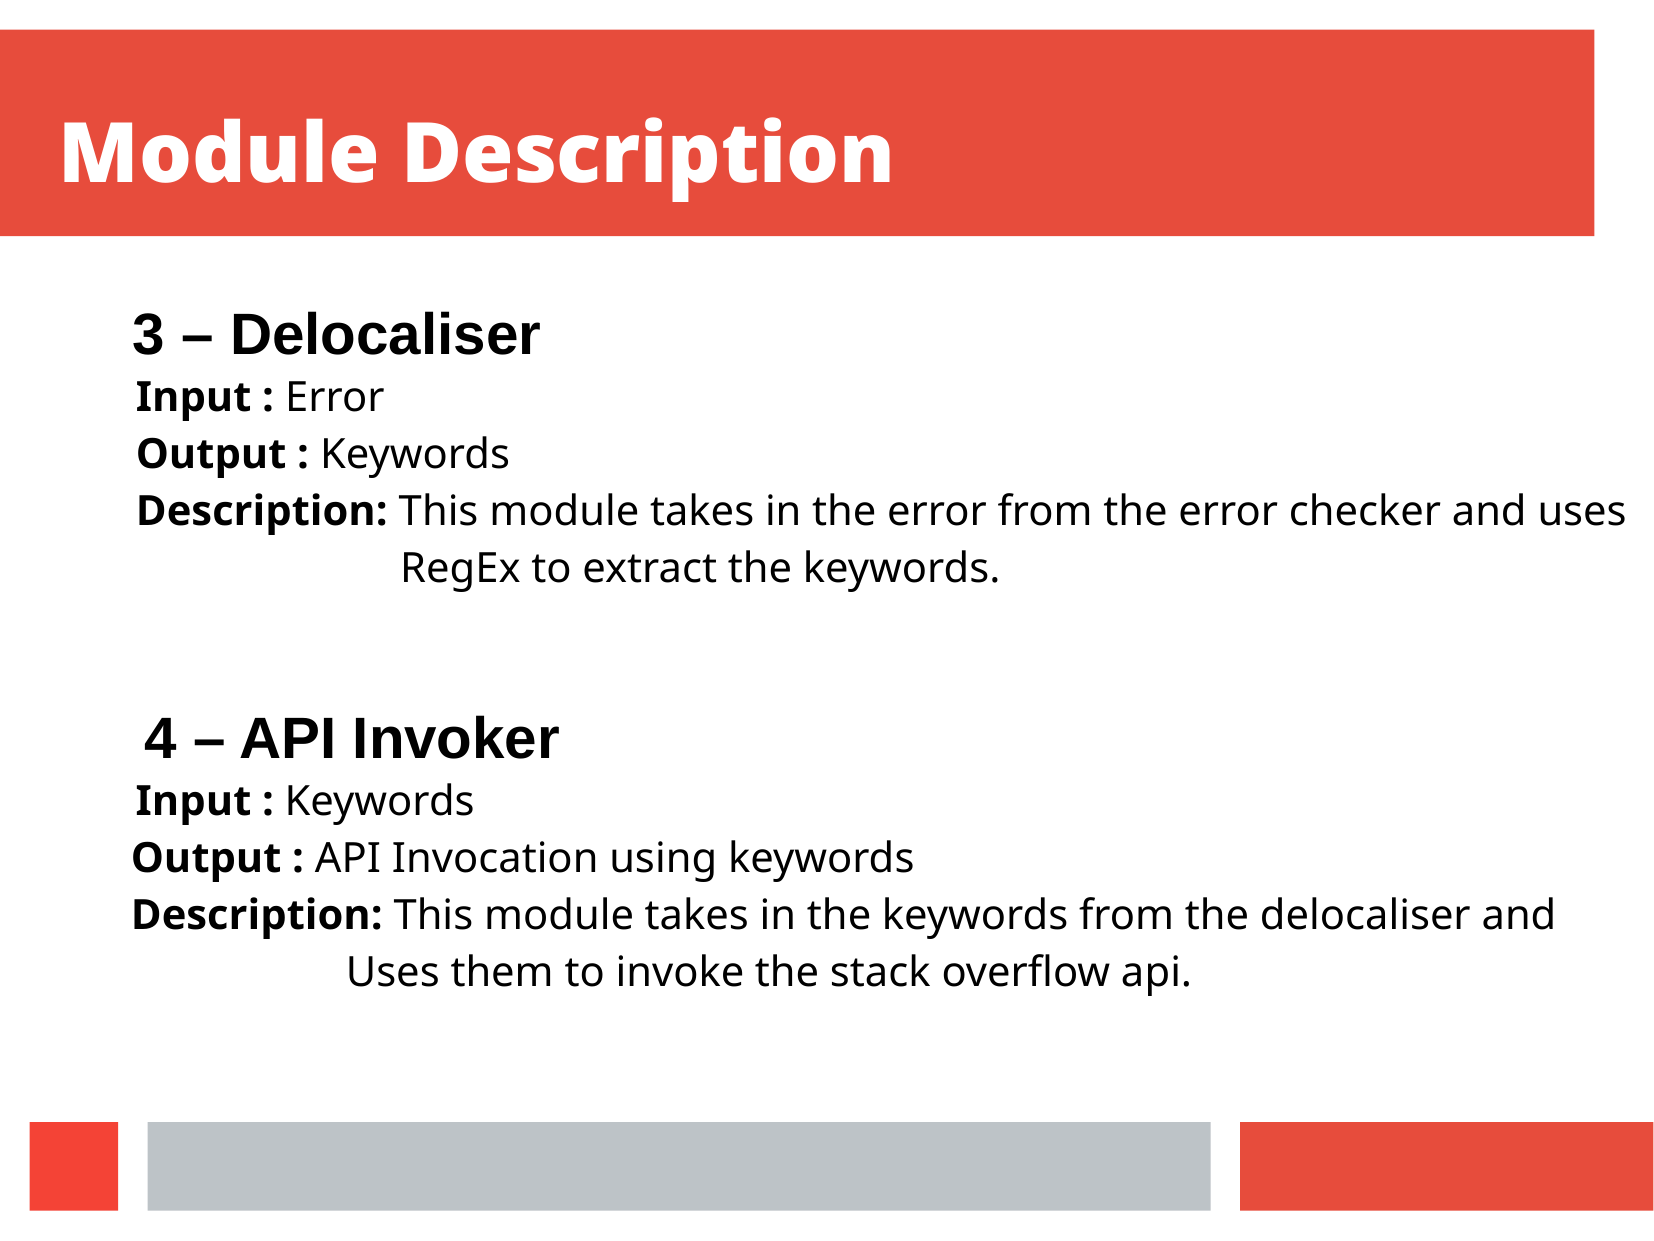

# Module Description
3 – Delocaliser
	Input : Error
	Output : Keywords
	Description: This module takes in the error from the error checker and uses
 				 RegEx to extract the keywords.
4 – API Invoker
 Input : Keywords
 Output : API Invocation using keywords
 Description: This module takes in the keywords from the delocaliser and
 Uses them to invoke the stack overflow api.